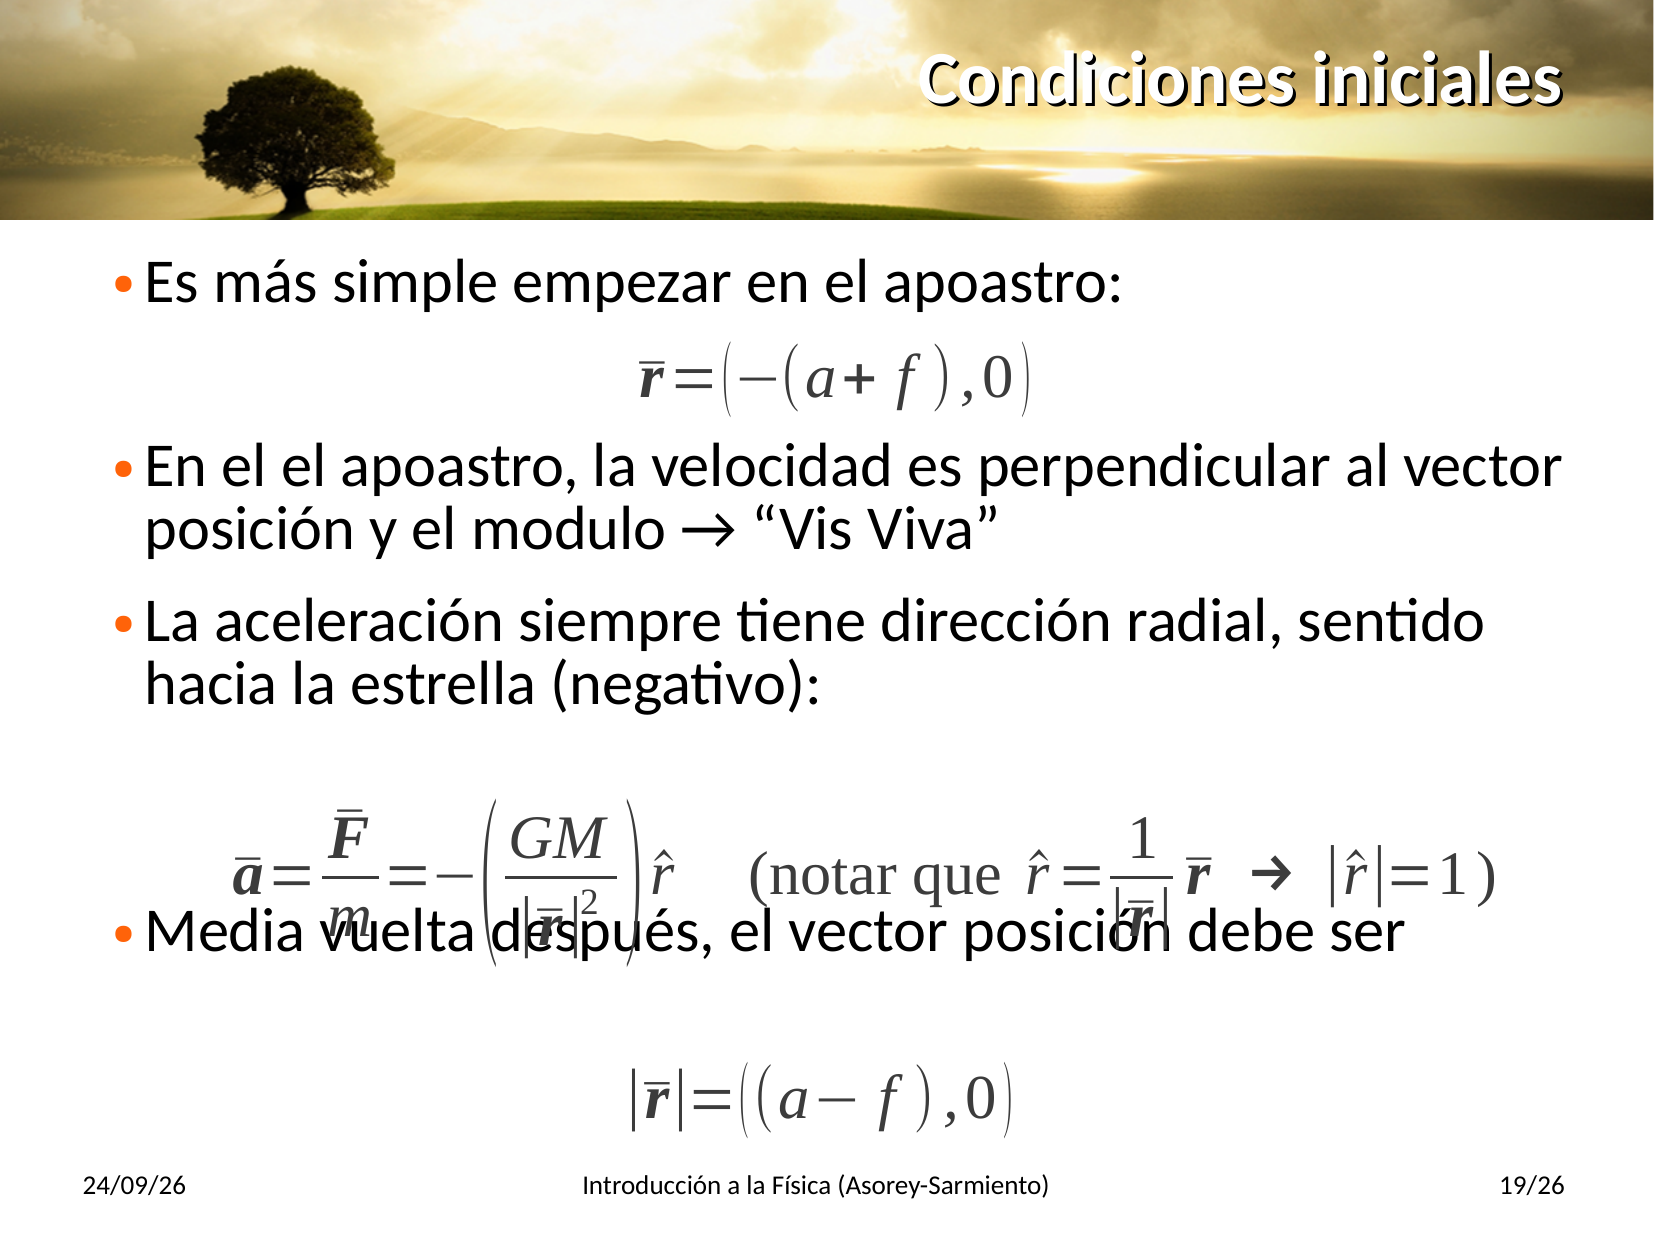

# Condiciones iniciales
Es más simple empezar en el apoastro:
En el el apoastro, la velocidad es perpendicular al vector posición y el modulo → “Vis Viva”
La aceleración siempre tiene dirección radial, sentido hacia la estrella (negativo):
Media vuelta después, el vector posición debe ser
Introducción a la Física (Asorey-Sarmiento)
19